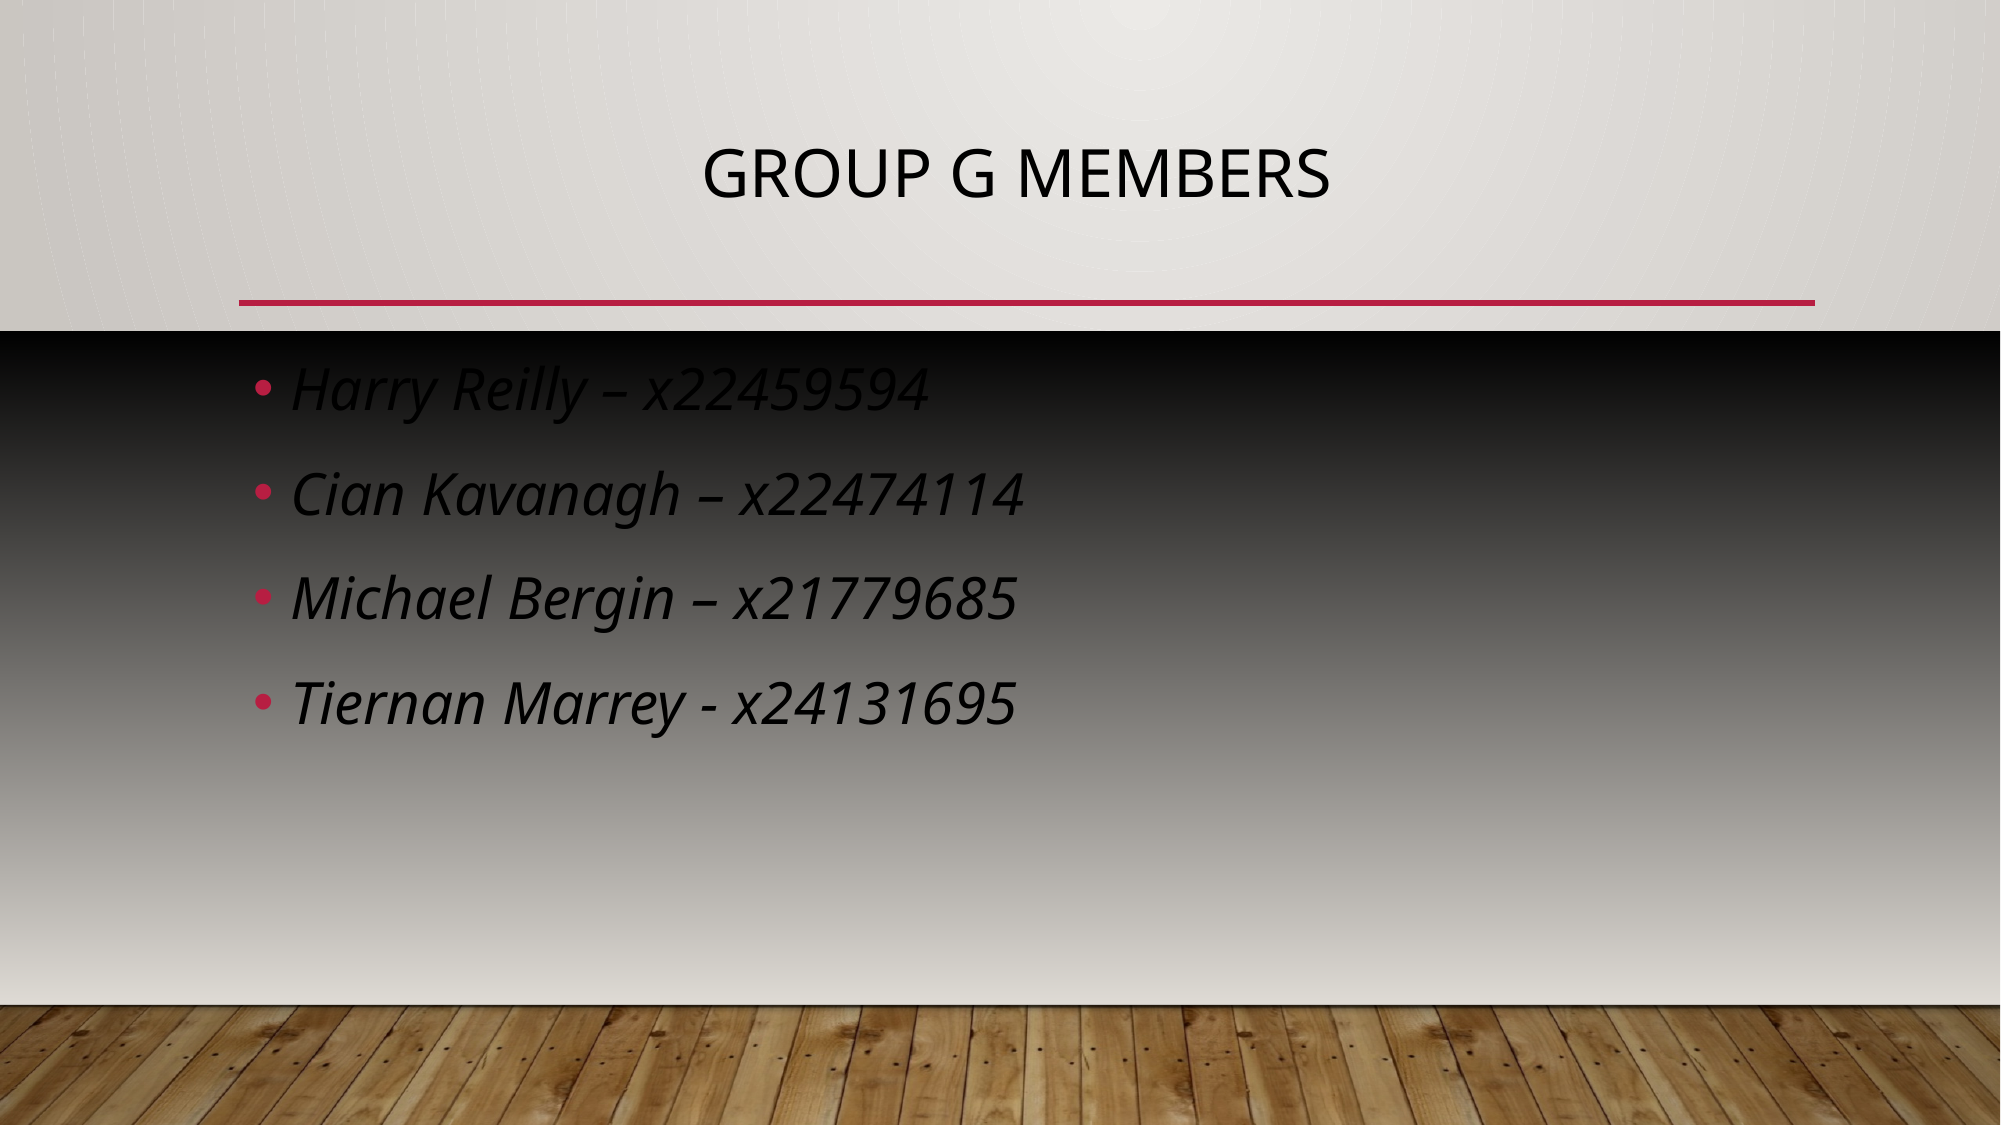

# Group G members
Harry Reilly – x22459594
Cian Kavanagh – x22474114
Michael Bergin – x21779685
Tiernan Marrey - x24131695